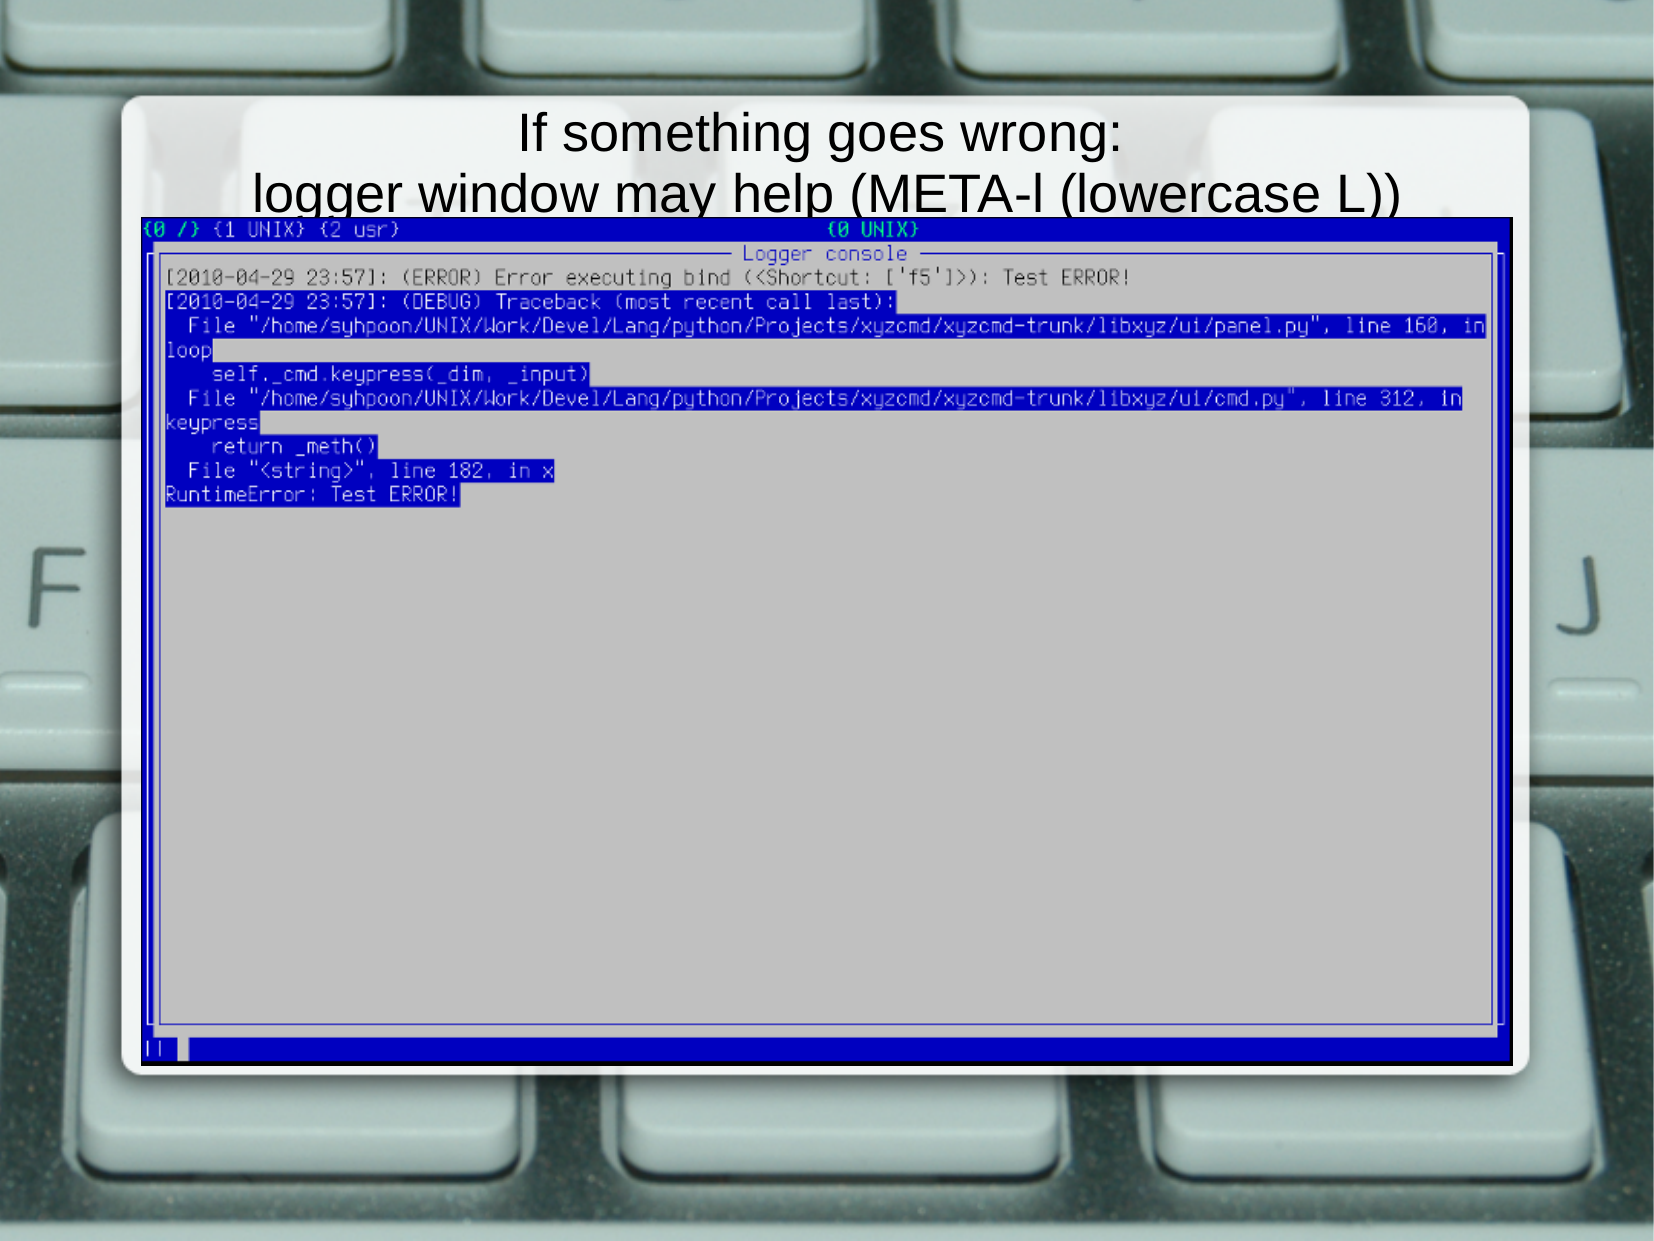

# If something goes wrong: logger window may help (META-l (lowercase L))